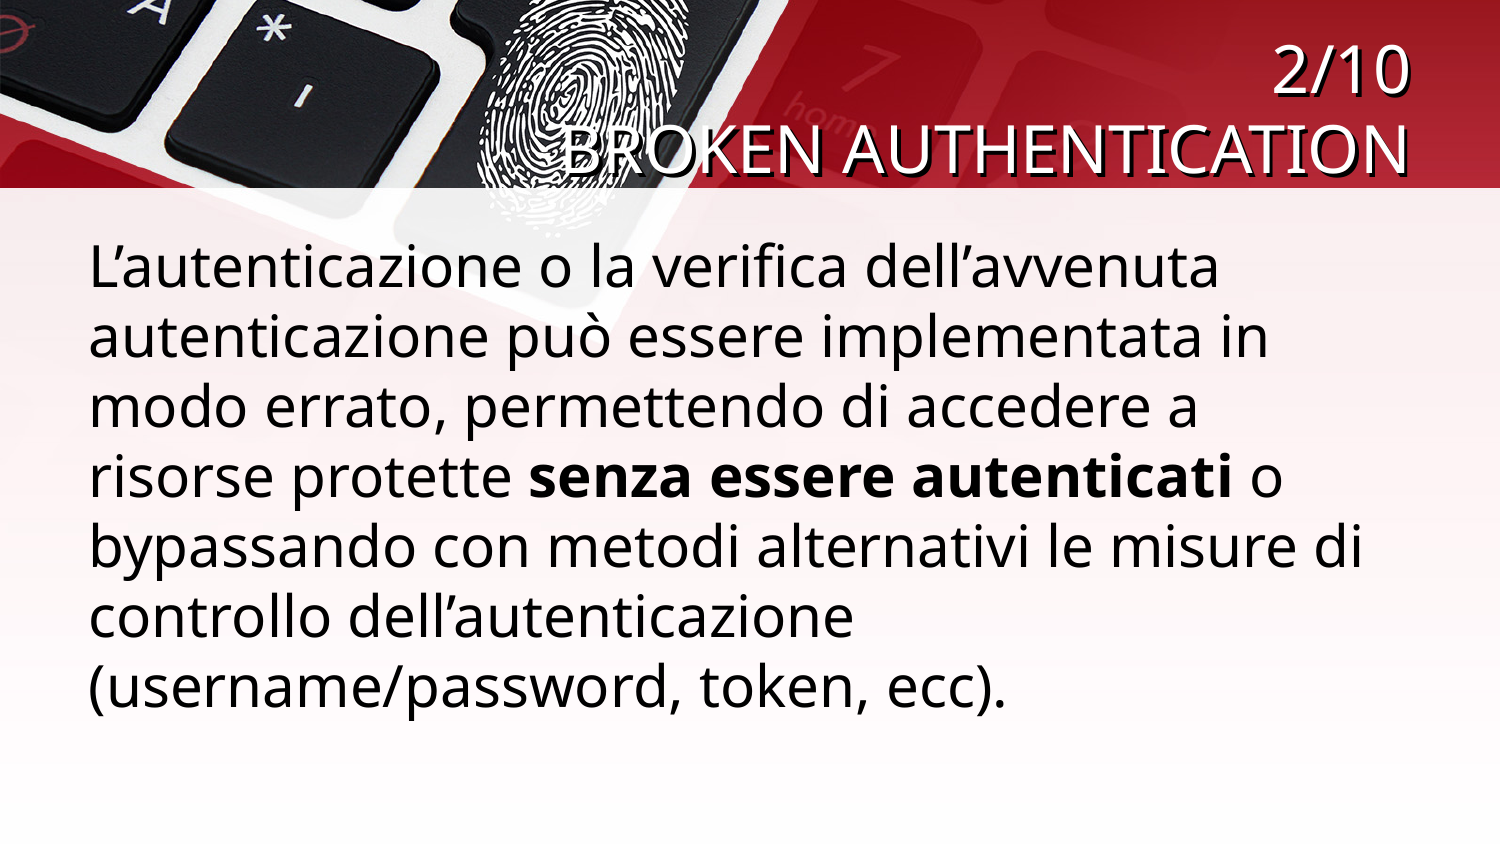

# 2/10 BROKEN AUTHENTICATION
L’autenticazione o la verifica dell’avvenuta autenticazione può essere implementata in modo errato, permettendo di accedere a risorse protette senza essere autenticati o bypassando con metodi alternativi le misure di controllo dell’autenticazione (username/password, token, ecc).